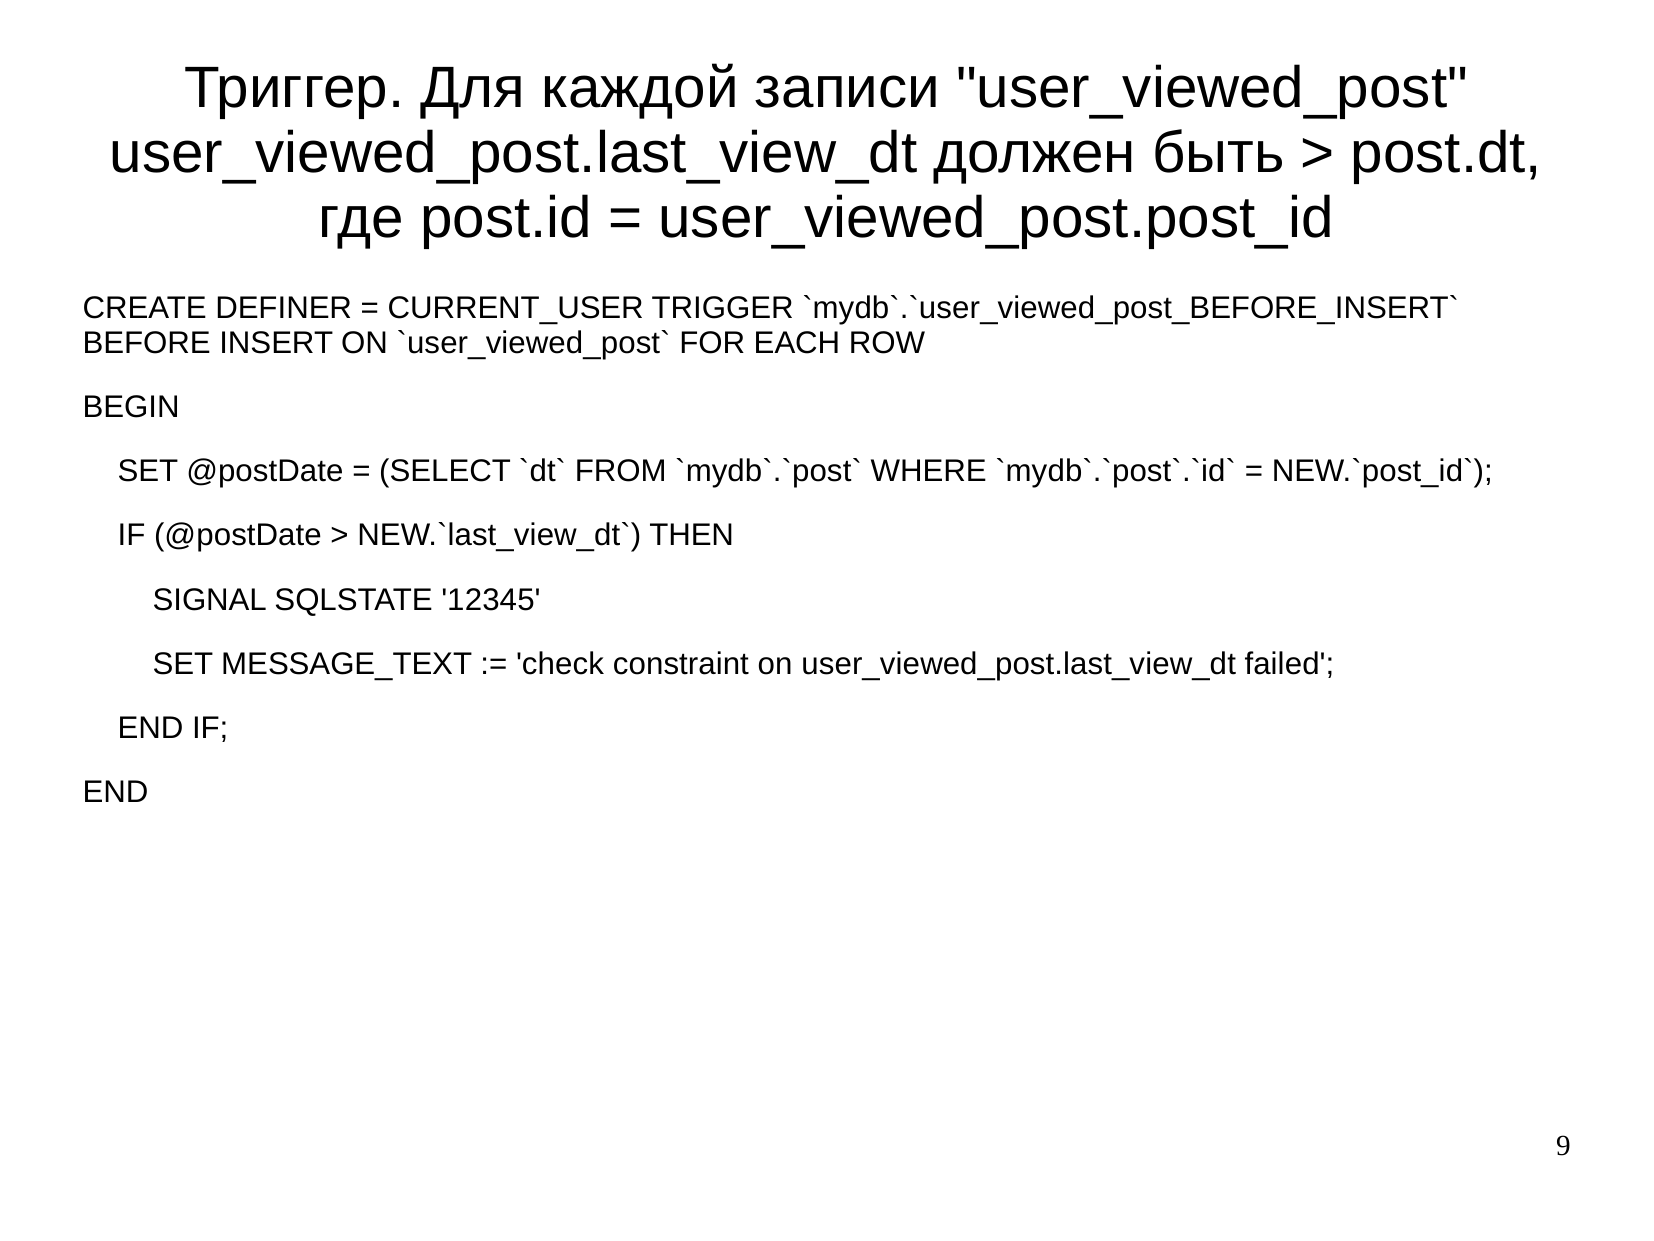

# Триггер. Для каждой записи "user_viewed_post" user_viewed_post.last_view_dt должен быть > post.dt, где post.id = user_viewed_post.post_id
CREATE DEFINER = CURRENT_USER TRIGGER `mydb`.`user_viewed_post_BEFORE_INSERT` BEFORE INSERT ON `user_viewed_post` FOR EACH ROW
BEGIN
 SET @postDate = (SELECT `dt` FROM `mydb`.`post` WHERE `mydb`.`post`.`id` = NEW.`post_id`);
 IF (@postDate > NEW.`last_view_dt`) THEN
 SIGNAL SQLSTATE '12345'
 SET MESSAGE_TEXT := 'check constraint on user_viewed_post.last_view_dt failed';
 END IF;
END
9